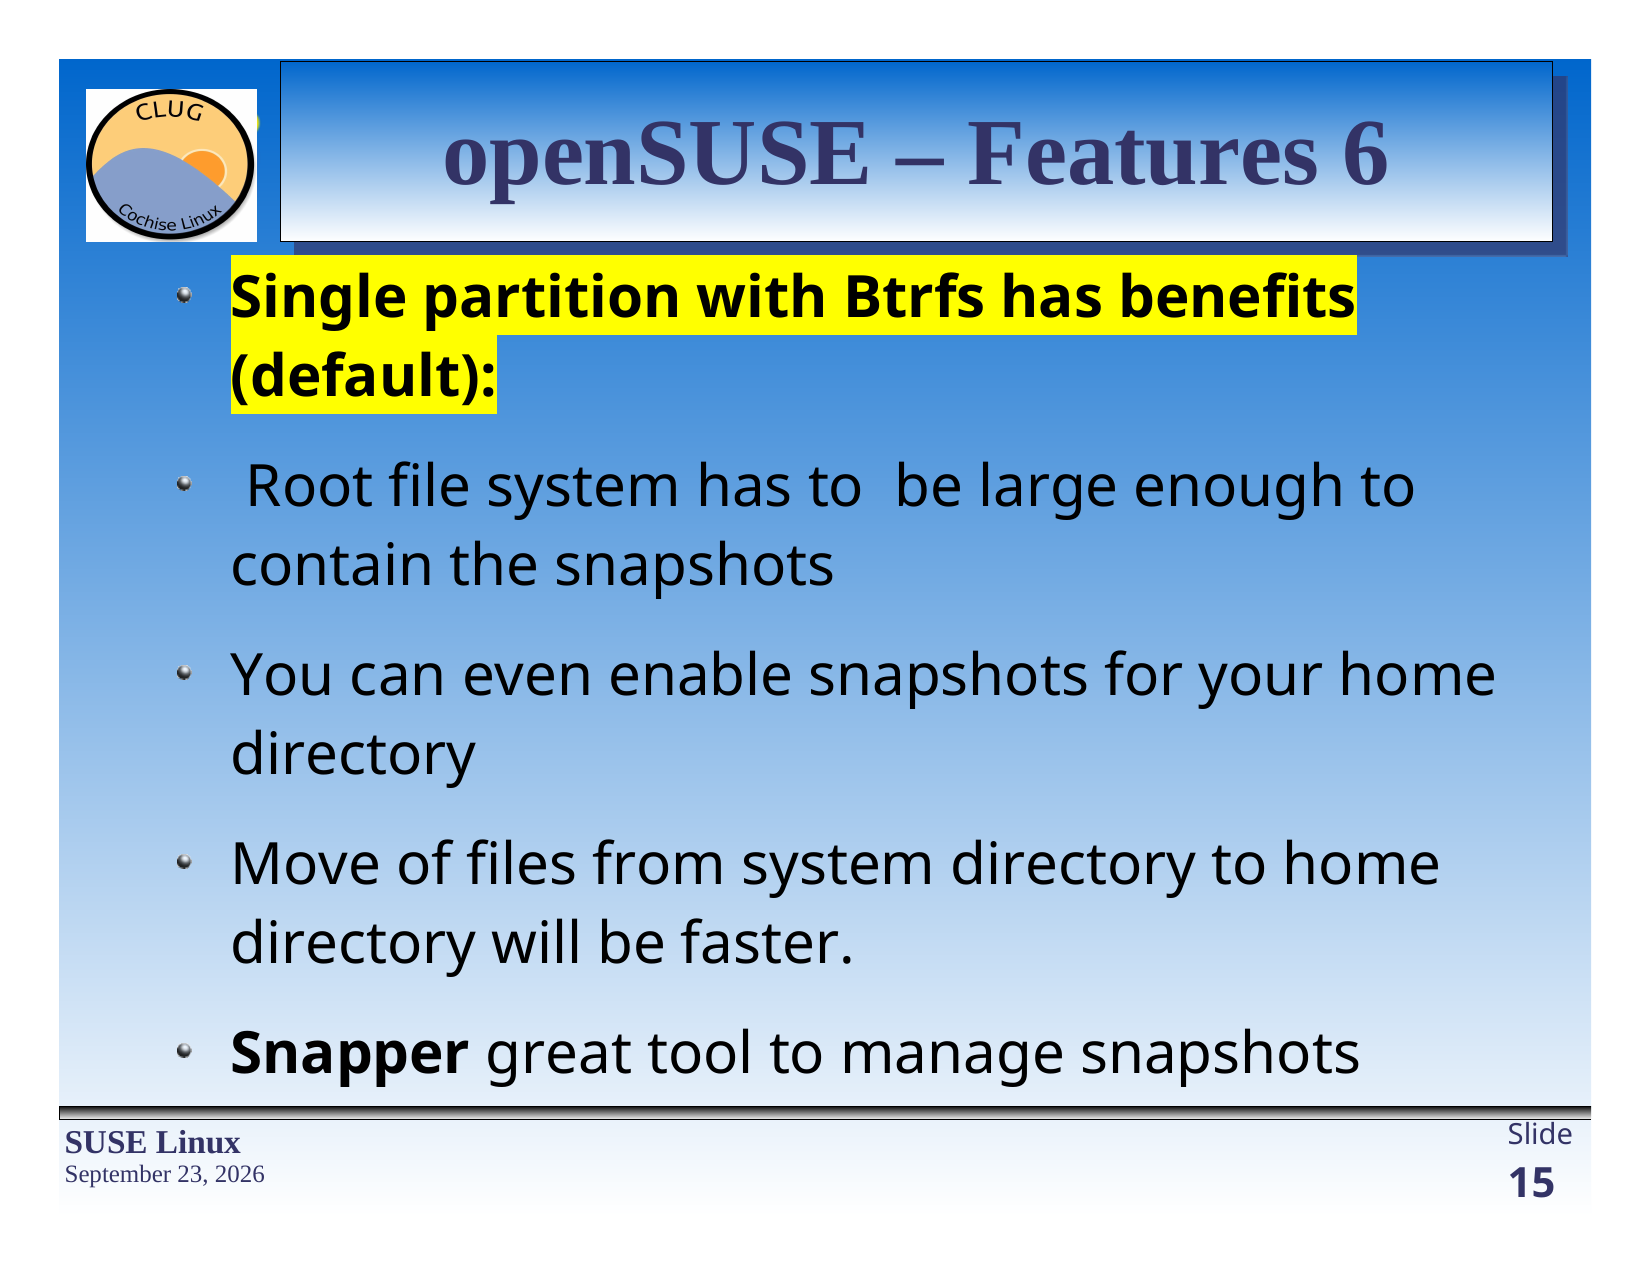

# openSUSE – Features 6
Single partition with Btrfs has benefits (default):
 Root file system has to be large enough to contain the snapshots
You can even enable snapshots for your home directory
Move of files from system directory to home directory will be faster.
Snapper great tool to manage snapshots